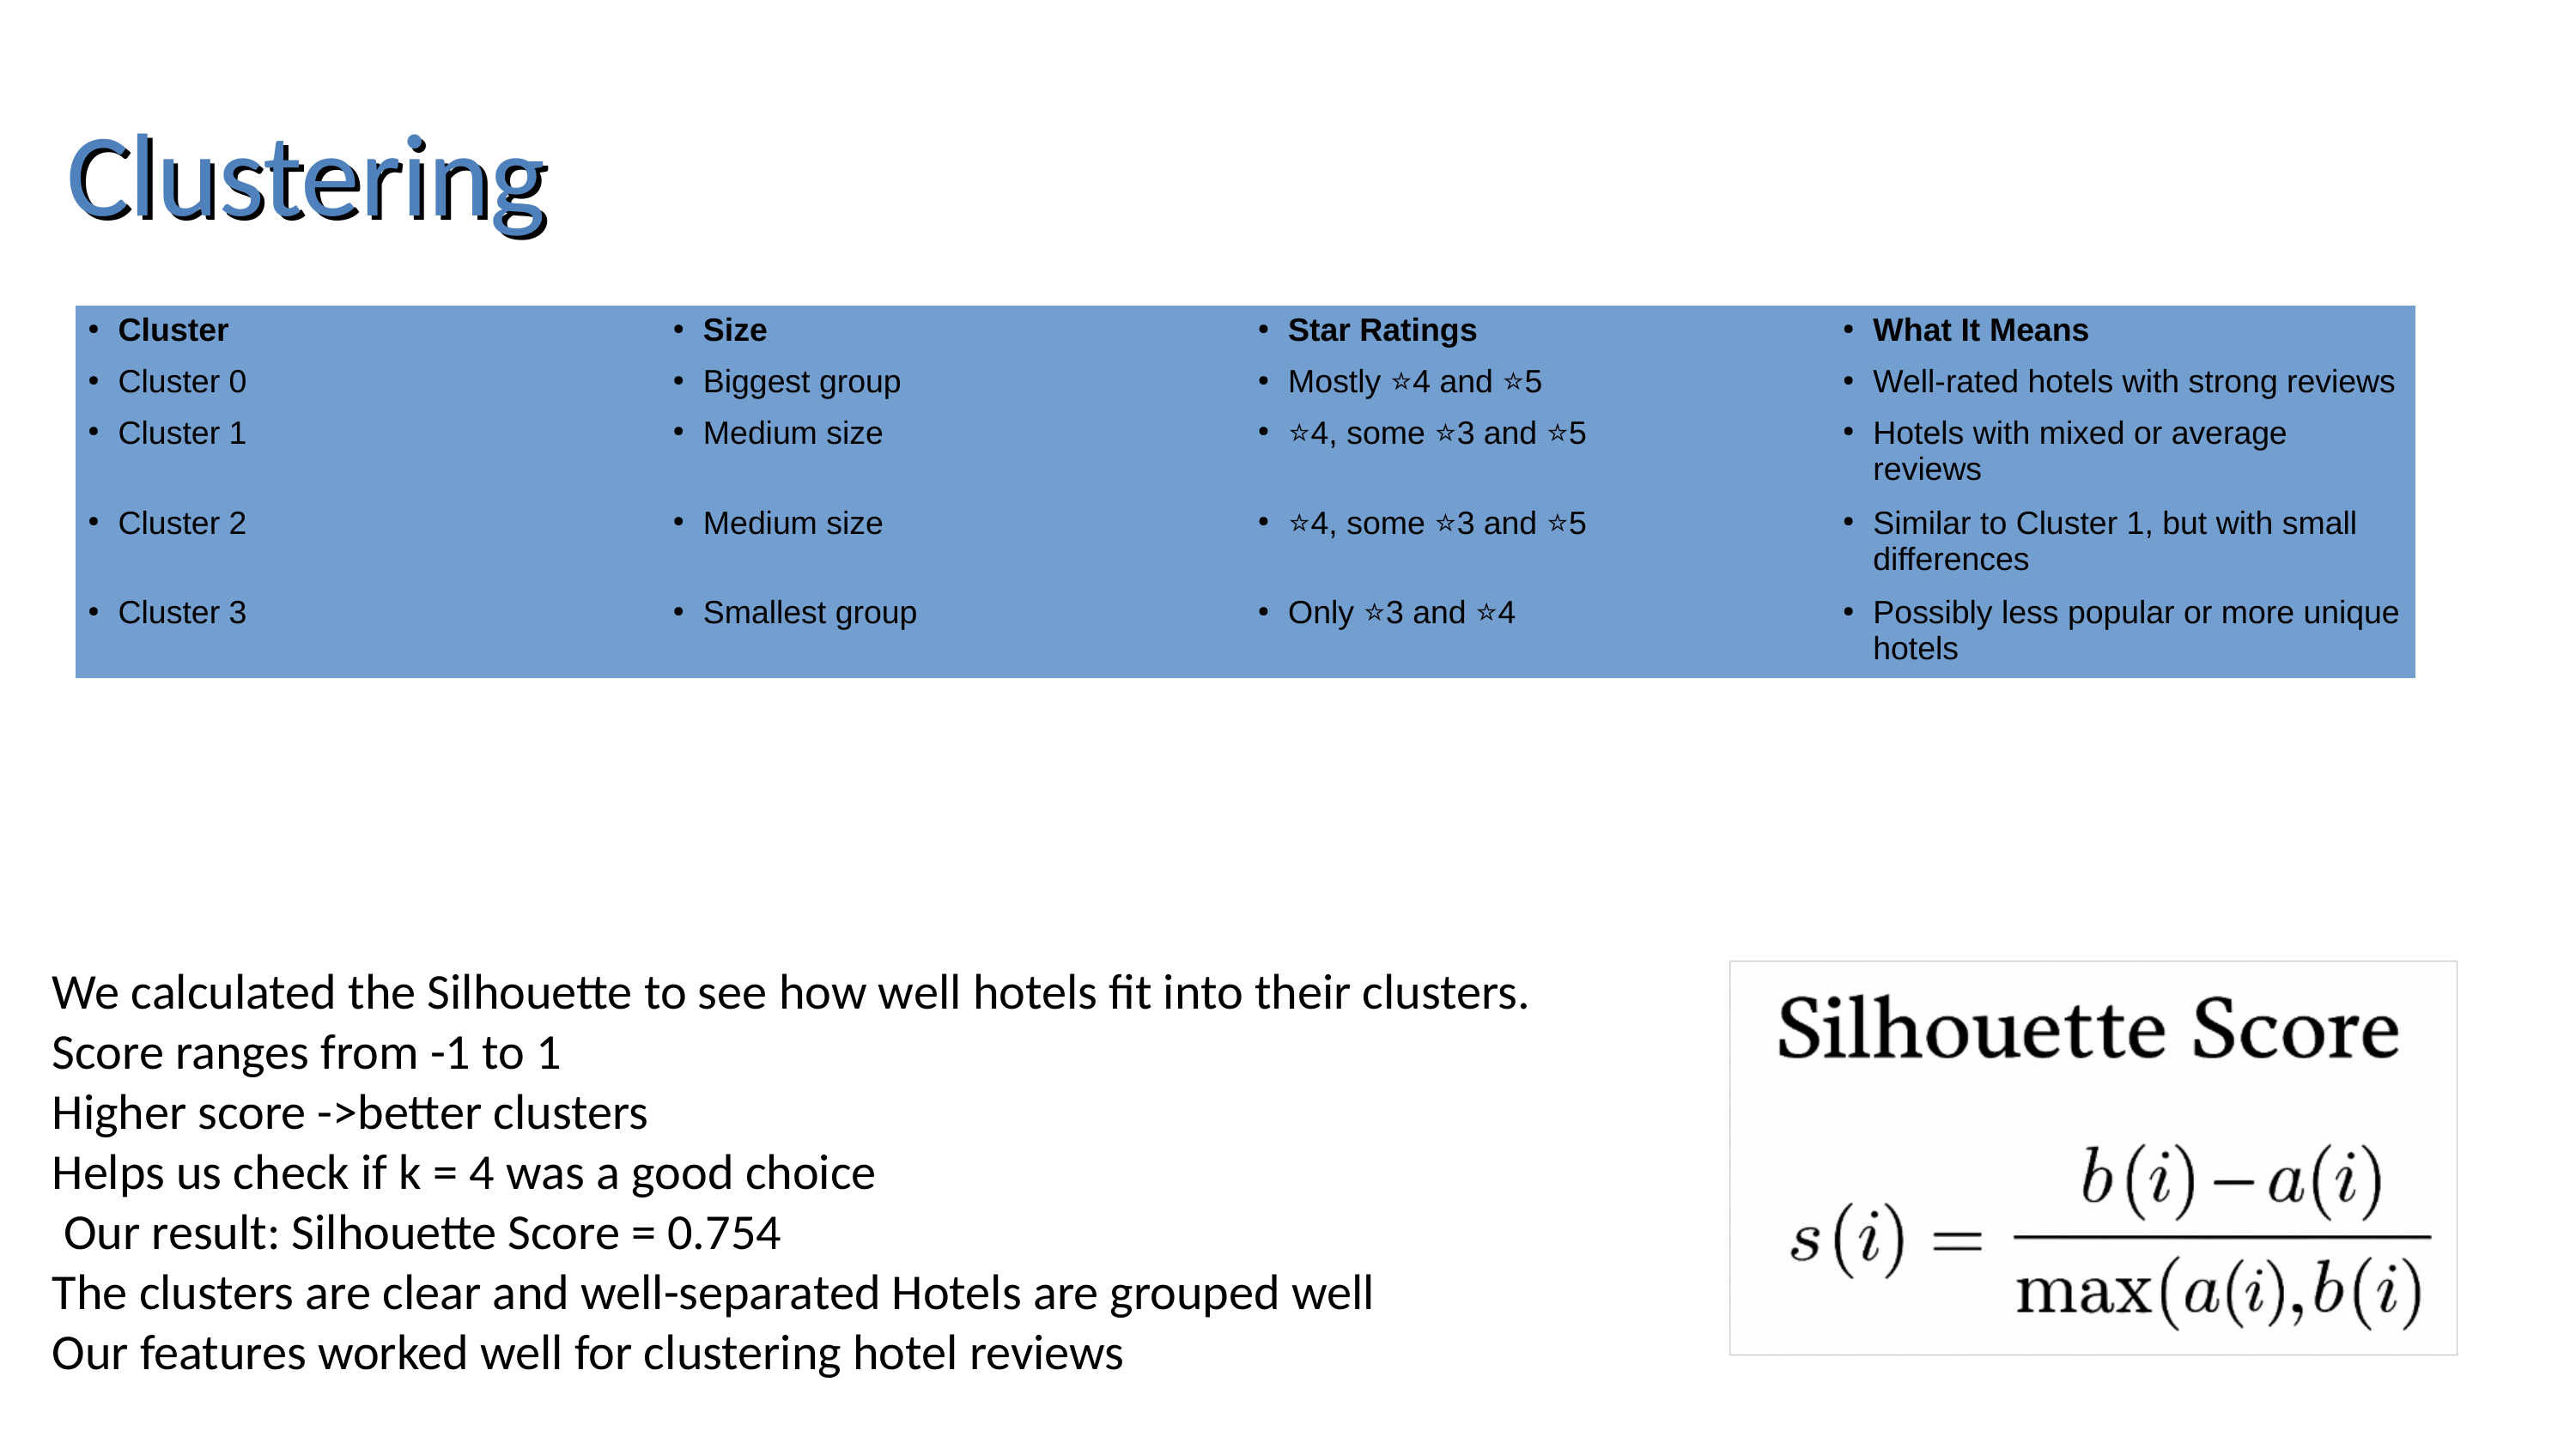

Clustering
| Cluster | Size | Star Ratings | What It Means |
| --- | --- | --- | --- |
| Cluster 0 | Biggest group | Mostly ⭐4 and ⭐5 | Well-rated hotels with strong reviews |
| Cluster 1 | Medium size | ⭐4, some ⭐3 and ⭐5 | Hotels with mixed or average reviews |
| Cluster 2 | Medium size | ⭐4, some ⭐3 and ⭐5 | Similar to Cluster 1, but with small differences |
| Cluster 3 | Smallest group | Only ⭐3 and ⭐4 | Possibly less popular or more unique hotels |
We calculated the Silhouette to see how well hotels fit into their clusters.
Score ranges from -1 to 1
Higher score ->better clusters
Helps us check if k = 4 was a good choice
 Our result: Silhouette Score = 0.754
The clusters are clear and well-separated Hotels are grouped well
Our features worked well for clustering hotel reviews